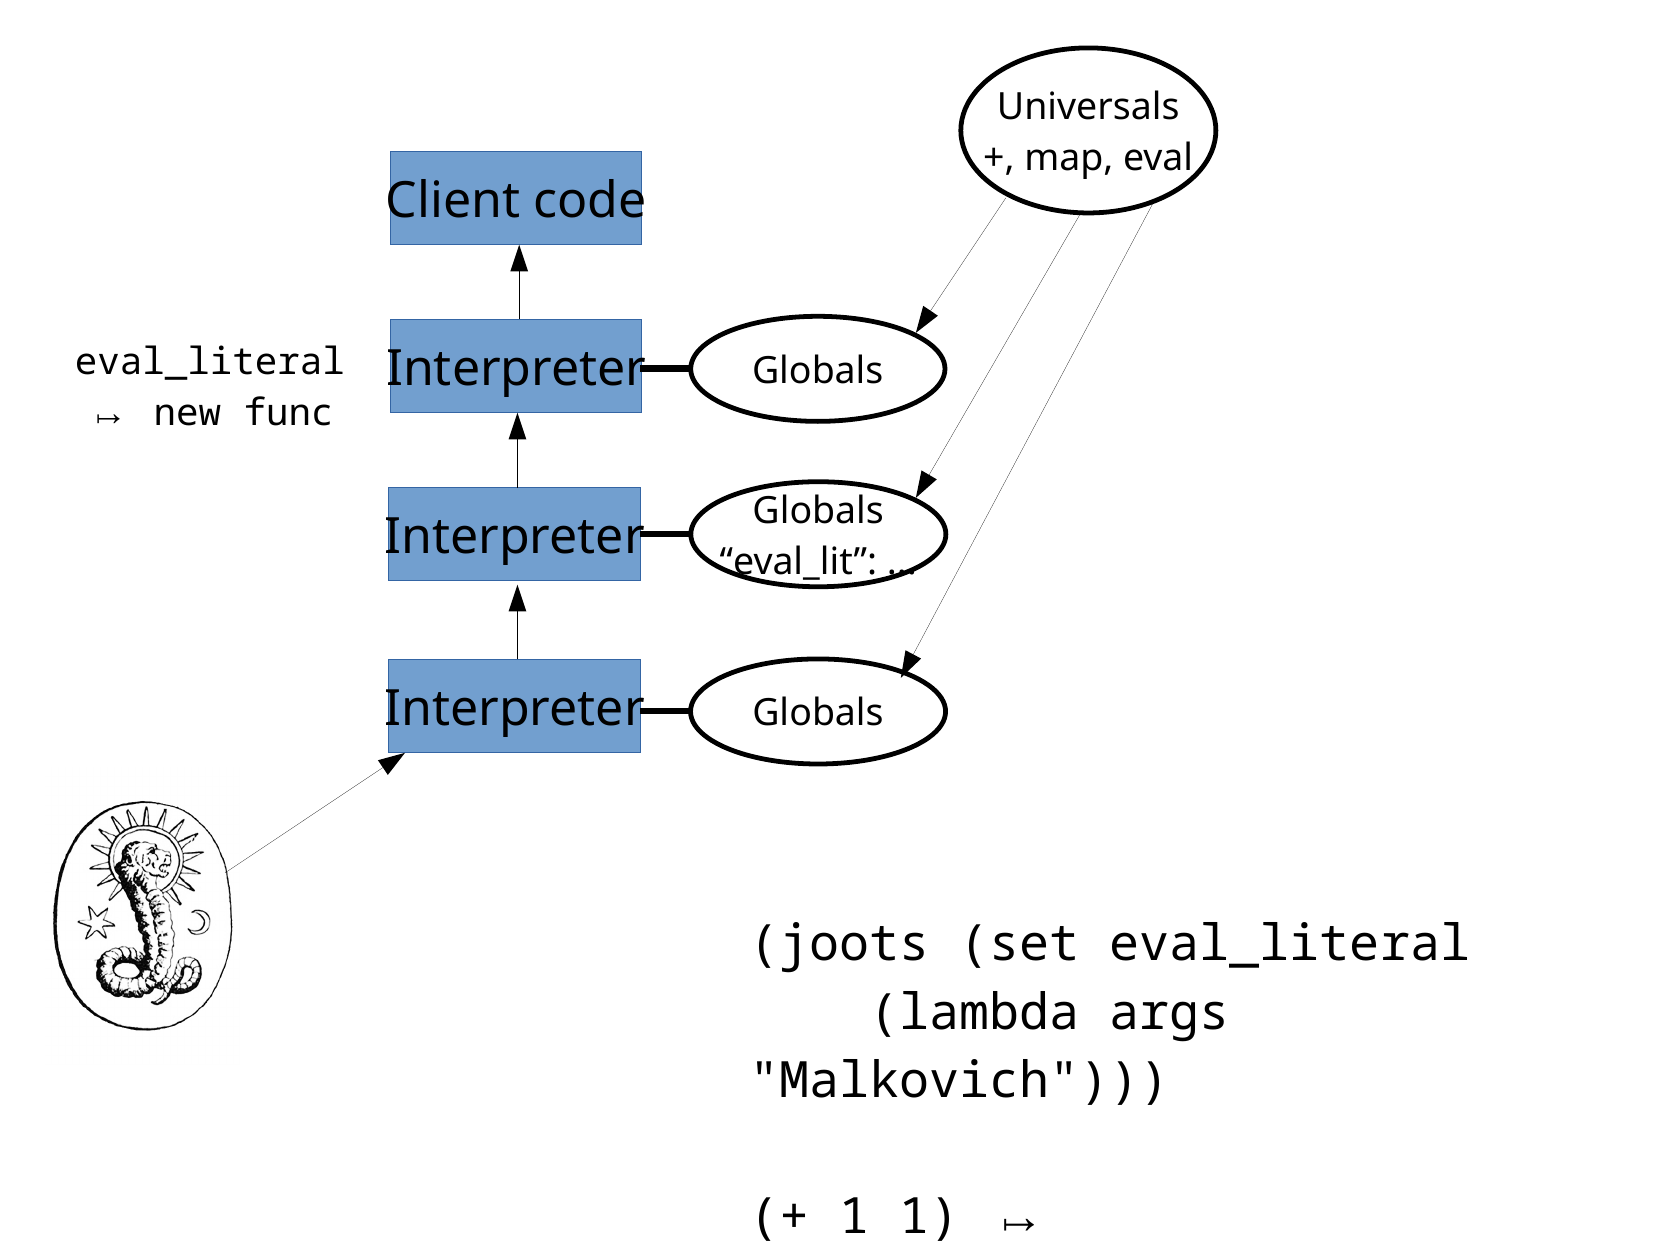

Universals
+, map, eval
Client code
Globals
Interpreter
eval_literal
↦ new func
Globals
“eval_lit”: ...
Interpreter
Globals
Interpreter
(joots (set eval_literal
 (lambda args "Malkovich")))
(+ 1 1) ↦ “MalkovichMalkovich”